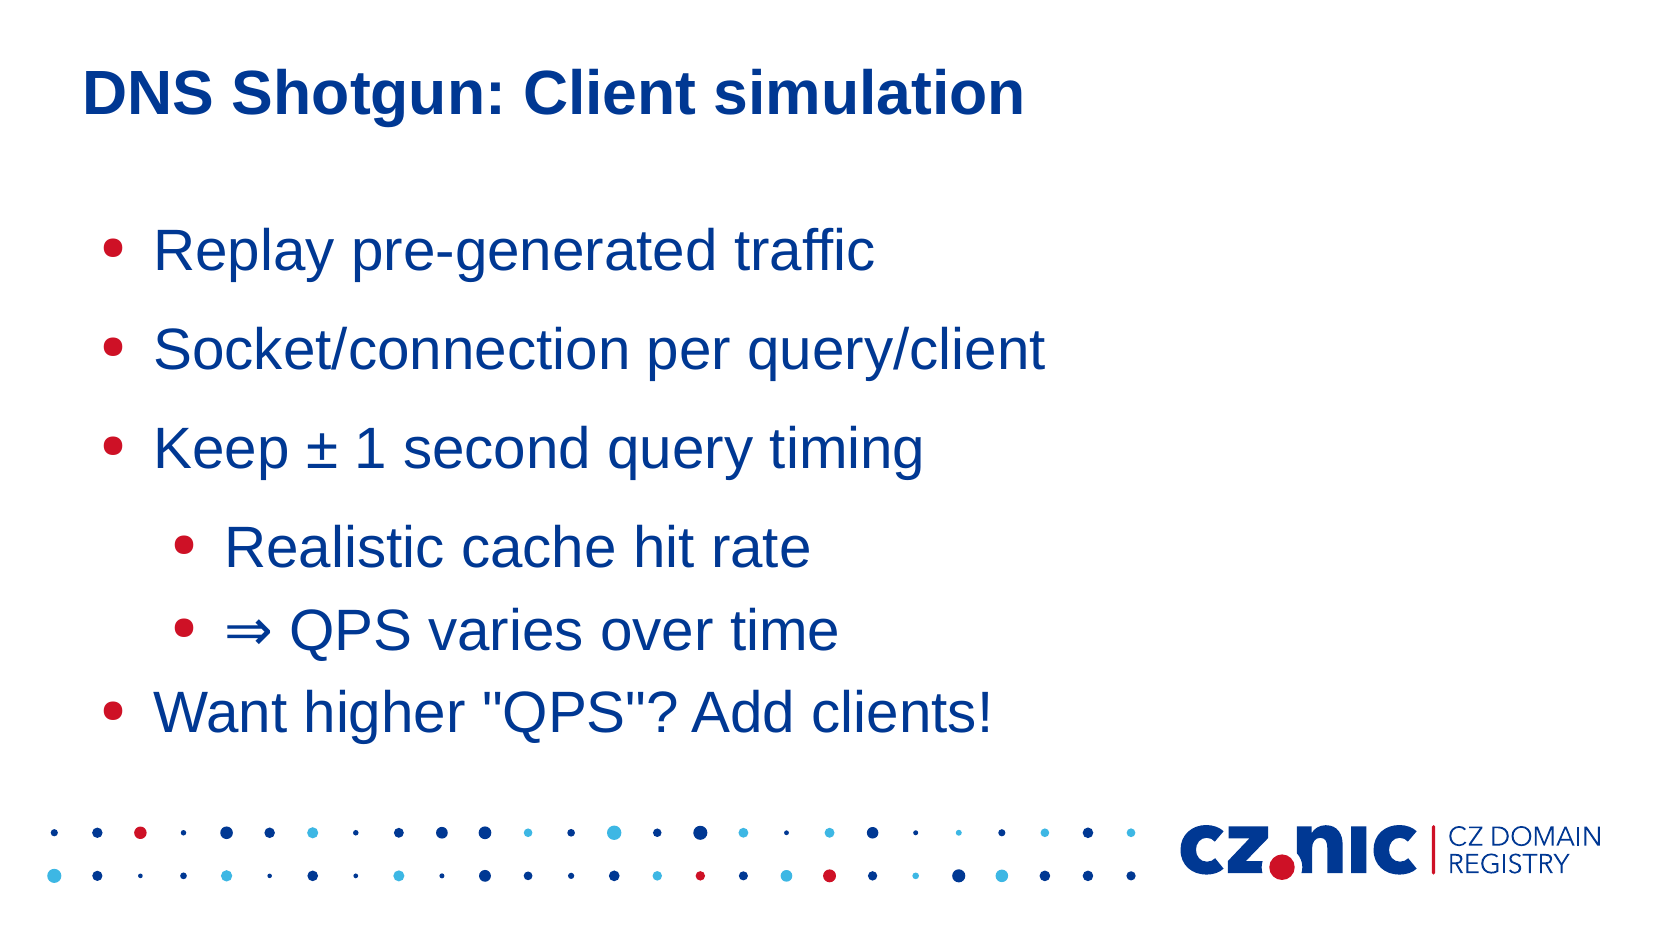

# DNS Shotgun: Client simulation
Replay pre-generated traffic
Socket/connection per query/client
Keep ± 1 second query timing
Realistic cache hit rate
⇒ QPS varies over time
Want higher "QPS"? Add clients!